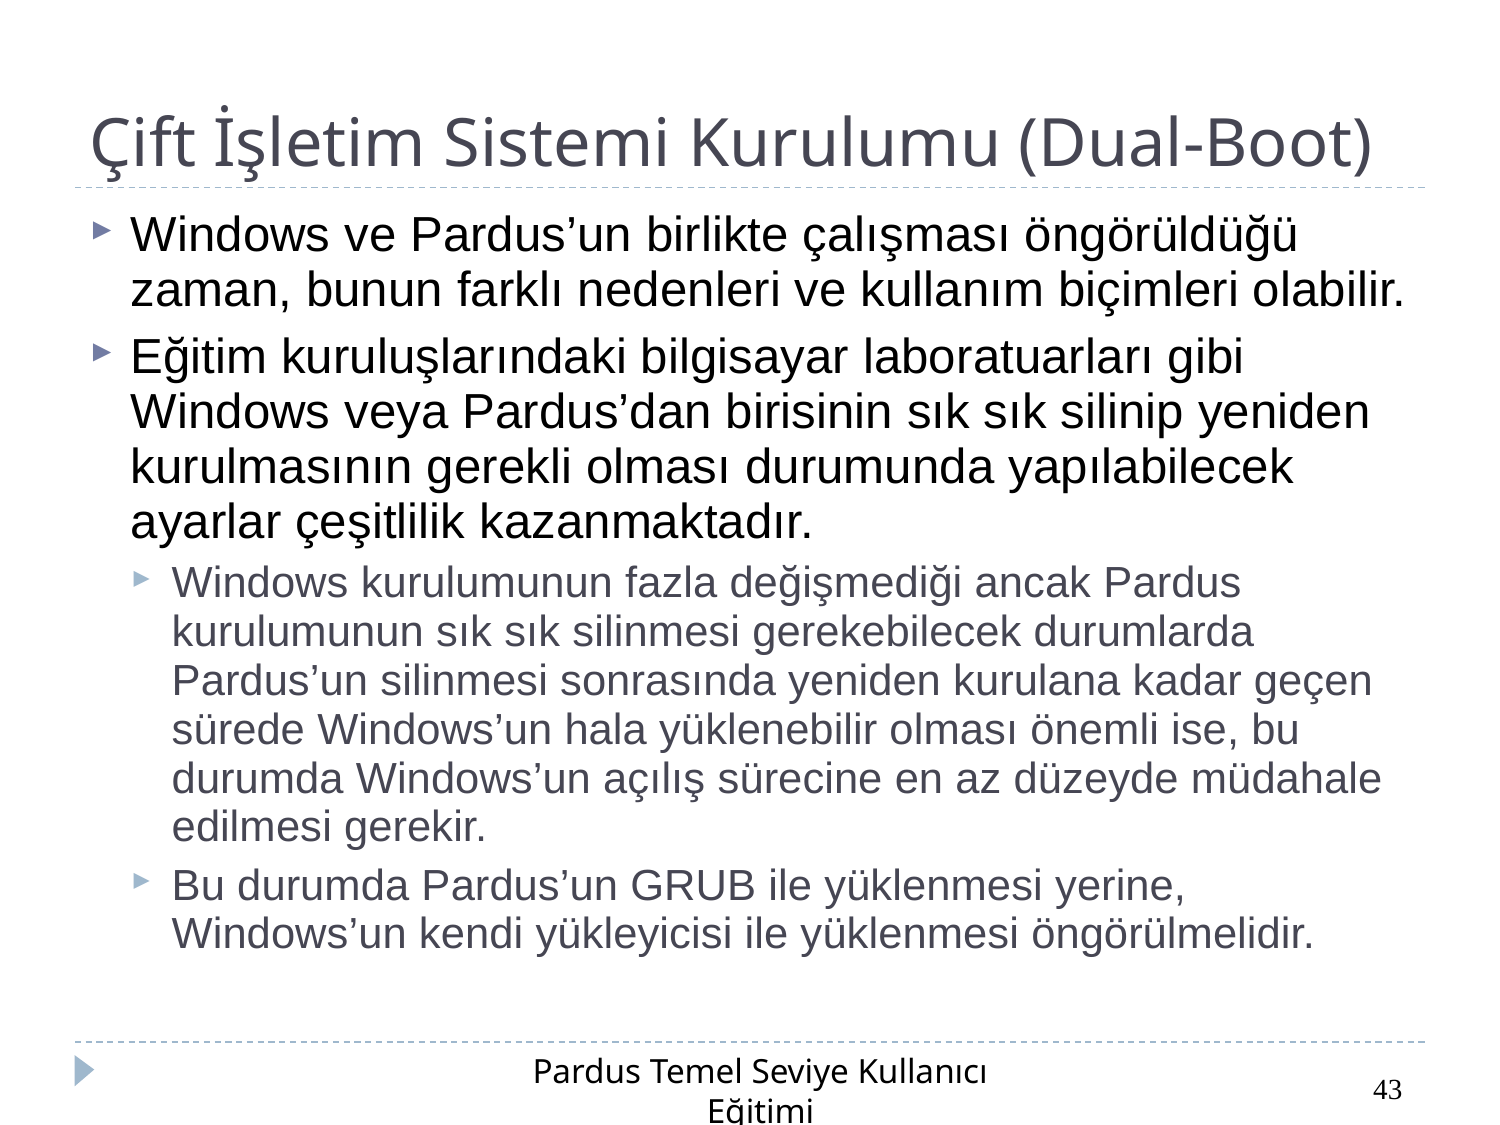

# Çift İşletim Sistemi Kurulumu (Dual-Boot)
Windows ve Pardus’un birlikte çalışması öngörüldüğü zaman, bunun farklı nedenleri ve kullanım biçimleri olabilir.
Eğitim kuruluşlarındaki bilgisayar laboratuarları gibi Windows veya Pardus’dan birisinin sık sık silinip yeniden kurulmasının gerekli olması durumunda yapılabilecek ayarlar çeşitlilik kazanmaktadır.
Windows kurulumunun fazla değişmediği ancak Pardus kurulumunun sık sık silinmesi gerekebilecek durumlarda Pardus’un silinmesi sonrasında yeniden kurulana kadar geçen sürede Windows’un hala yüklenebilir olması önemli ise, bu durumda Windows’un açılış sürecine en az düzeyde müdahale edilmesi gerekir.
Bu durumda Pardus’un GRUB ile yüklenmesi yerine, Windows’un kendi yükleyicisi ile yüklenmesi öngörülmelidir.